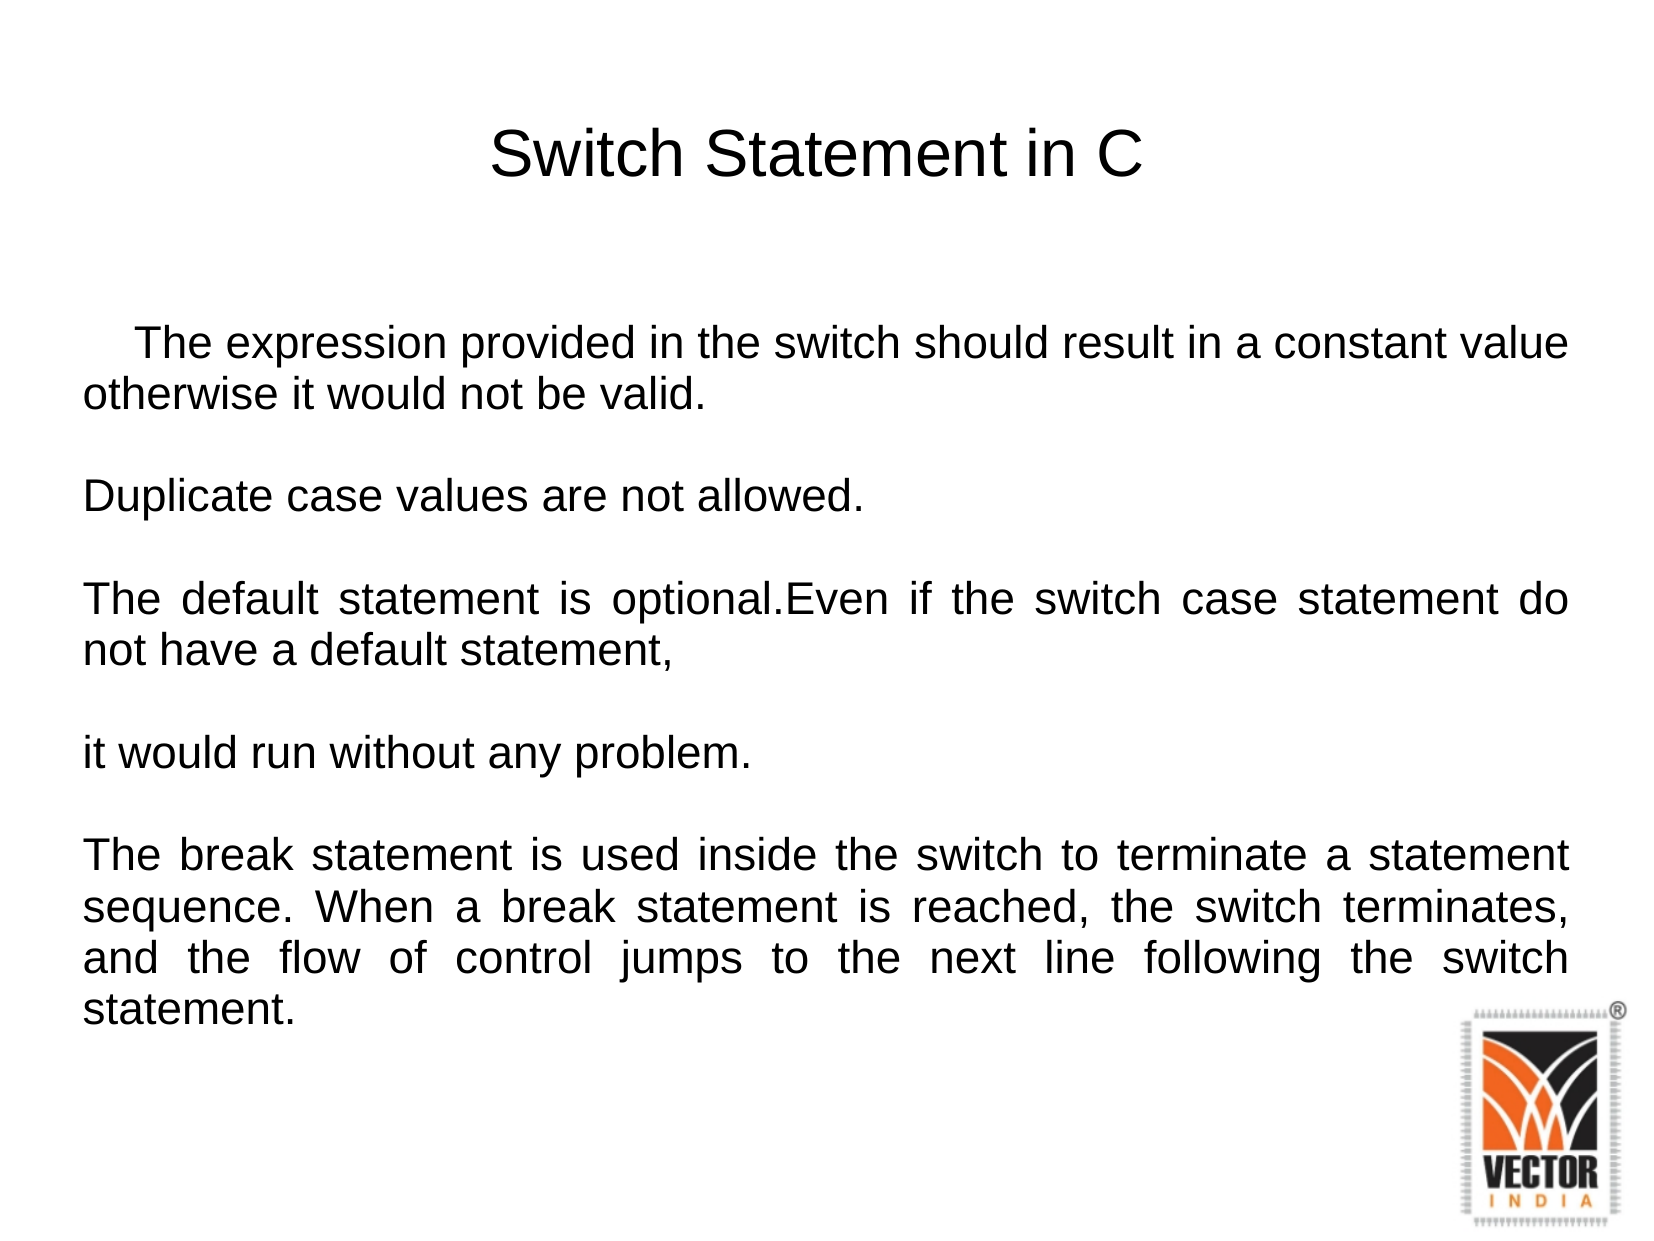

The expression provided in the switch should result in a constant value otherwise it would not be valid.
Duplicate case values are not allowed.
The default statement is optional.Even if the switch case statement do not have a default statement,
it would run without any problem.
The break statement is used inside the switch to terminate a statement sequence. When a break statement is reached, the switch terminates, and the flow of control jumps to the next line following the switch statement.
# Switch Statement in C